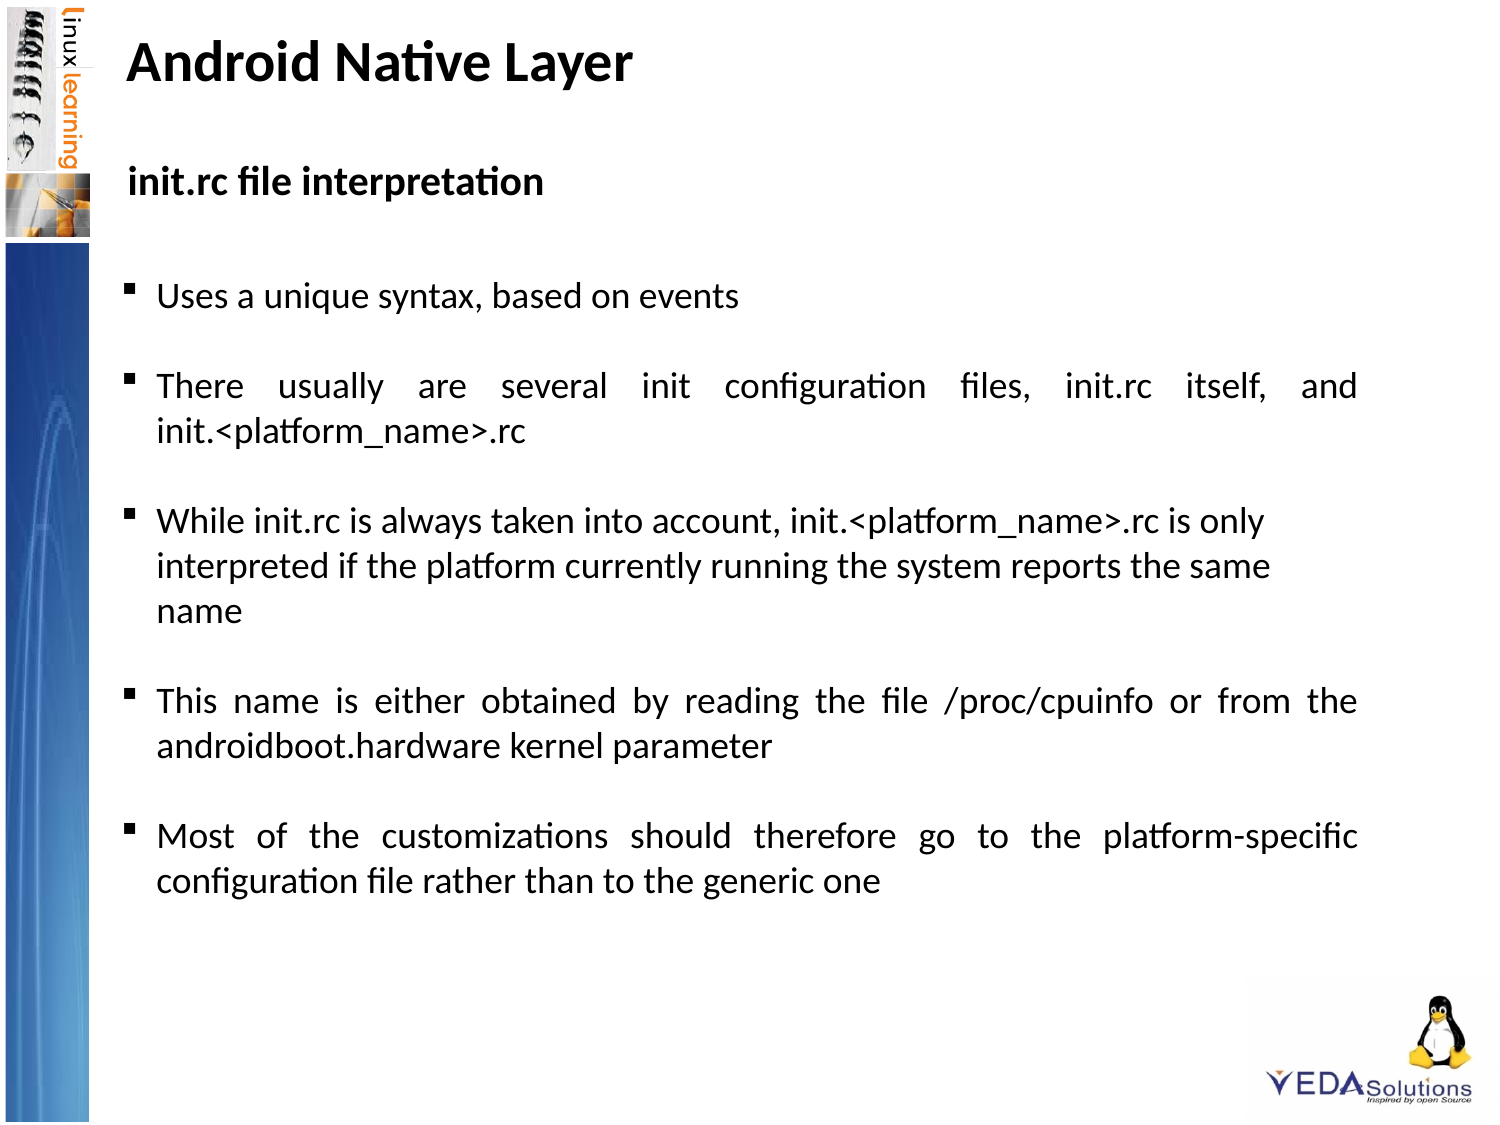

Android Native Layer
init.rc file interpretation
Uses a unique syntax, based on events
There usually are several init configuration files, init.rc itself, and init.<platform_name>.rc
While init.rc is always taken into account, init.<platform_name>.rc is only interpreted if the platform currently running the system reports the same name
This name is either obtained by reading the file /proc/cpuinfo or from the androidboot.hardware kernel parameter
Most of the customizations should therefore go to the platform-specific configuration file rather than to the generic one